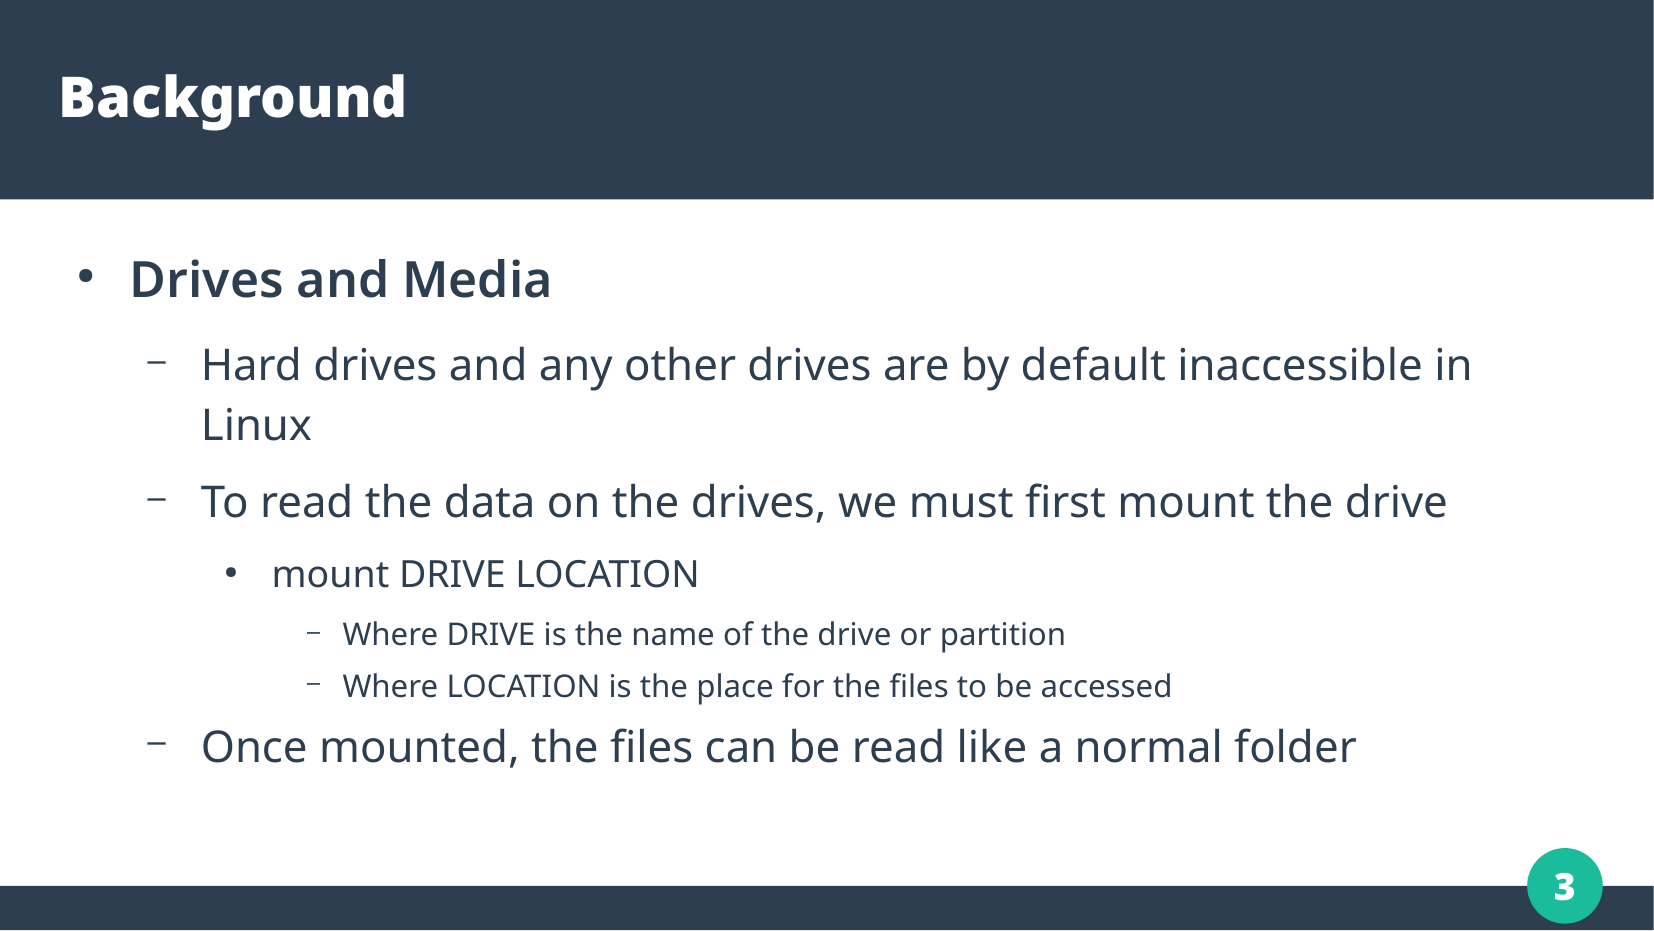

# Background
Drives and Media
Hard drives and any other drives are by default inaccessible in Linux
To read the data on the drives, we must first mount the drive
mount DRIVE LOCATION
Where DRIVE is the name of the drive or partition
Where LOCATION is the place for the files to be accessed
Once mounted, the files can be read like a normal folder